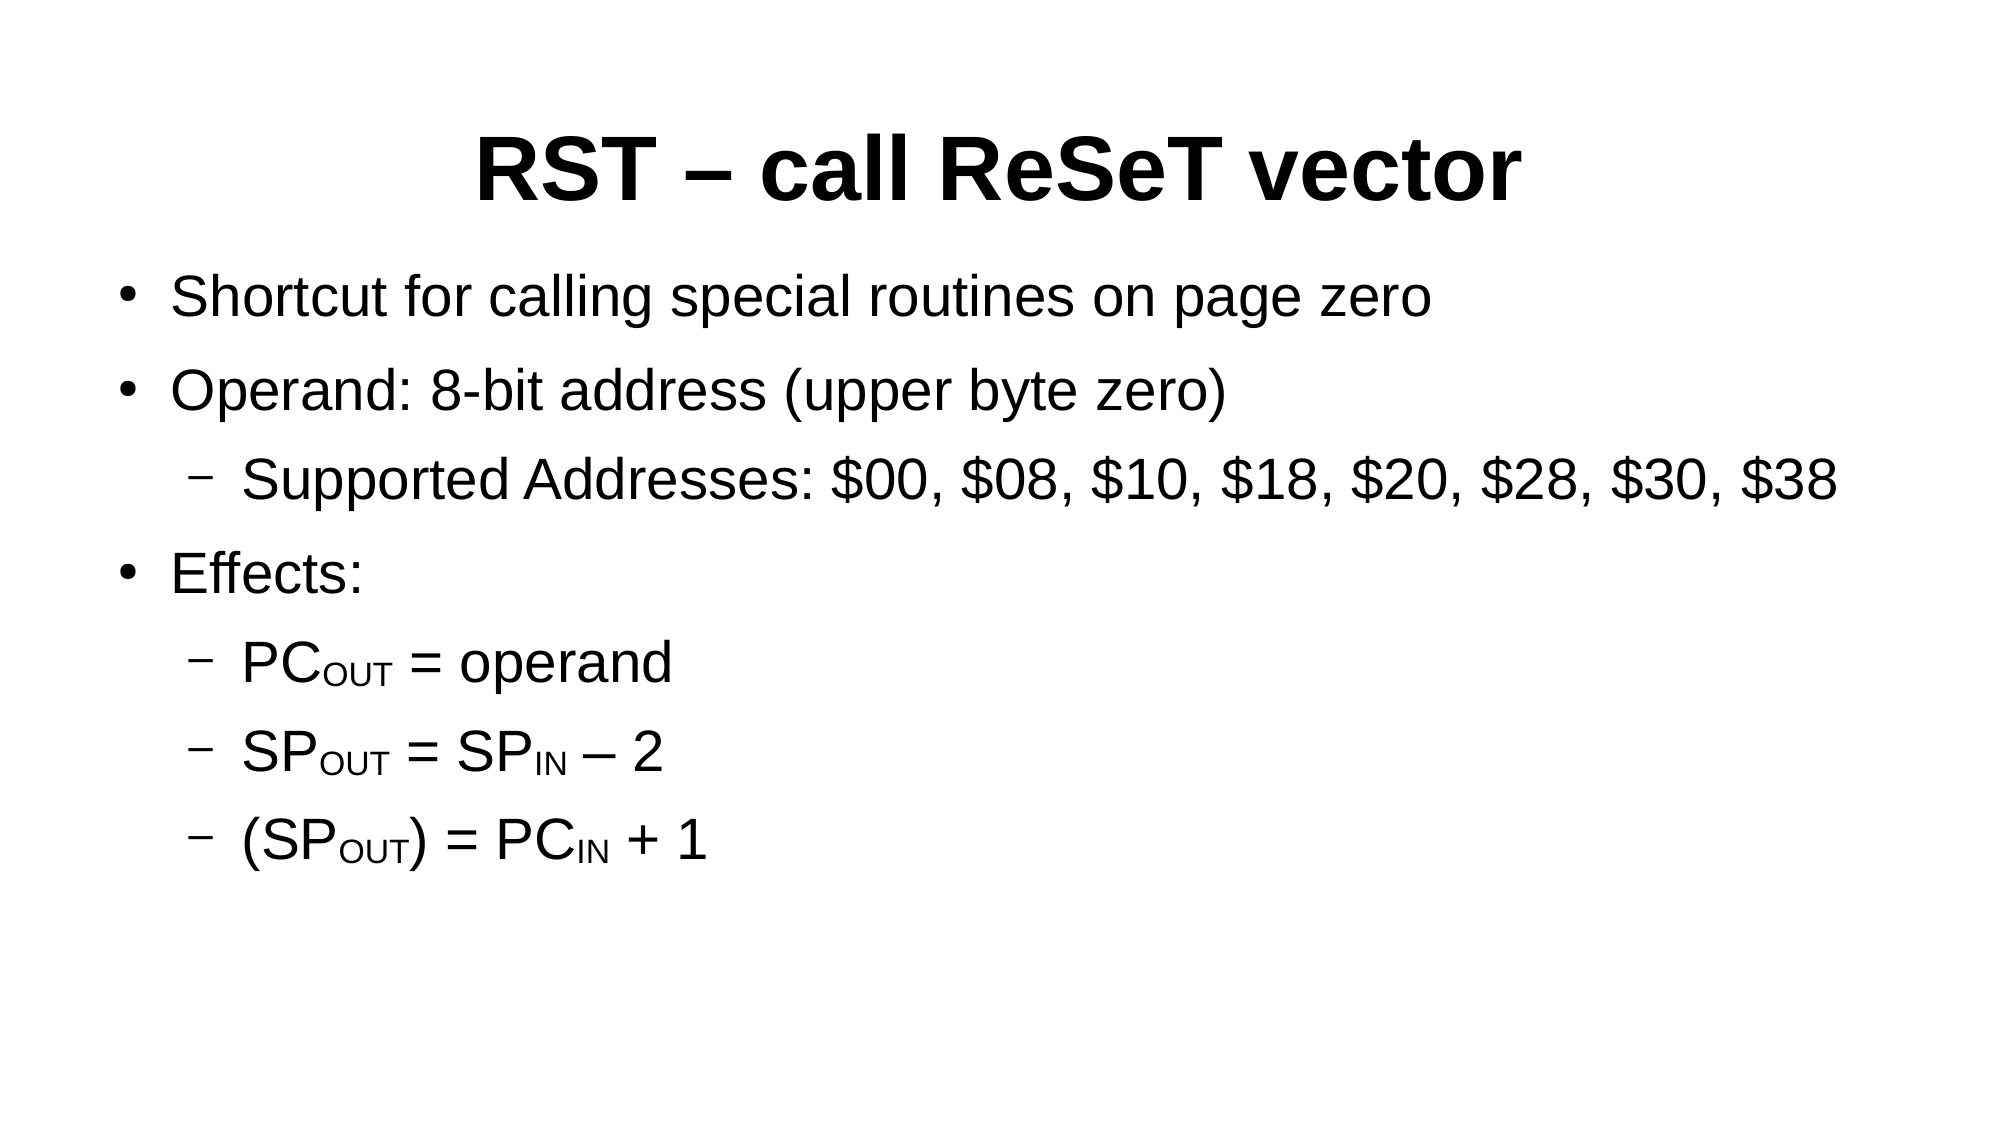

# RST – call ReSeT vector
Shortcut for calling special routines on page zero
Operand: 8-bit address (upper byte zero)
Supported Addresses: $00, $08, $10, $18, $20, $28, $30, $38
Effects:
PCOUT = operand
SPOUT = SPIN – 2
(SPOUT) = PCIN + 1